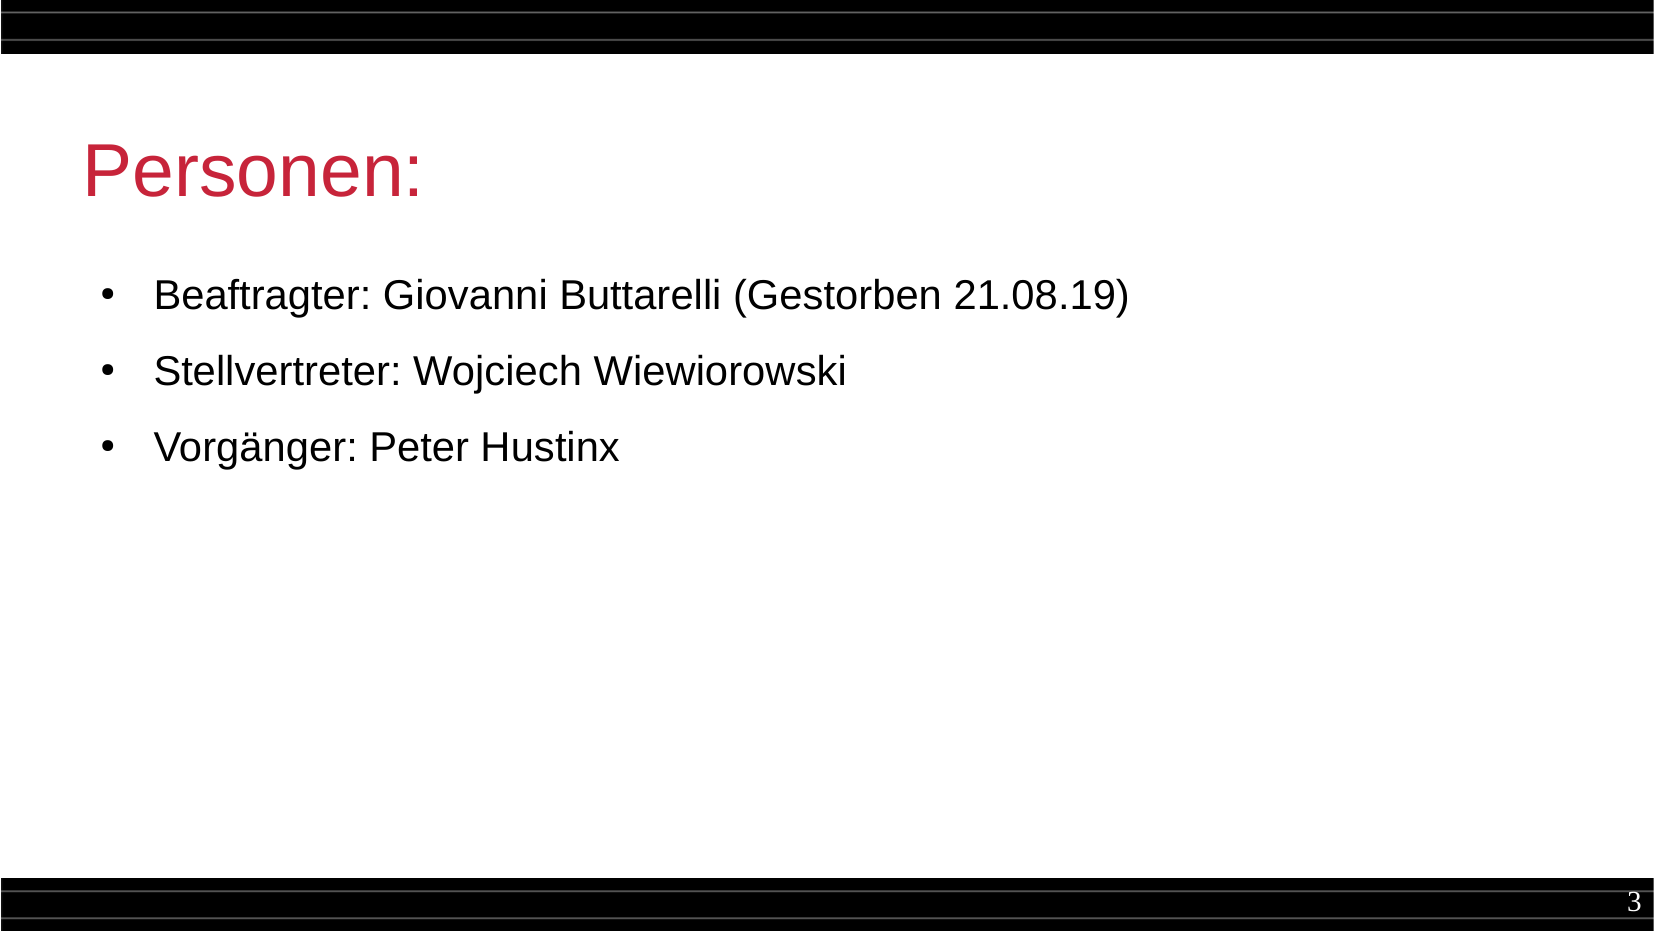

# Personen:
Beaftragter: Giovanni Buttarelli (Gestorben 21.08.19)
Stellvertreter: Wojciech Wiewiorowski
Vorgänger: Peter Hustinx